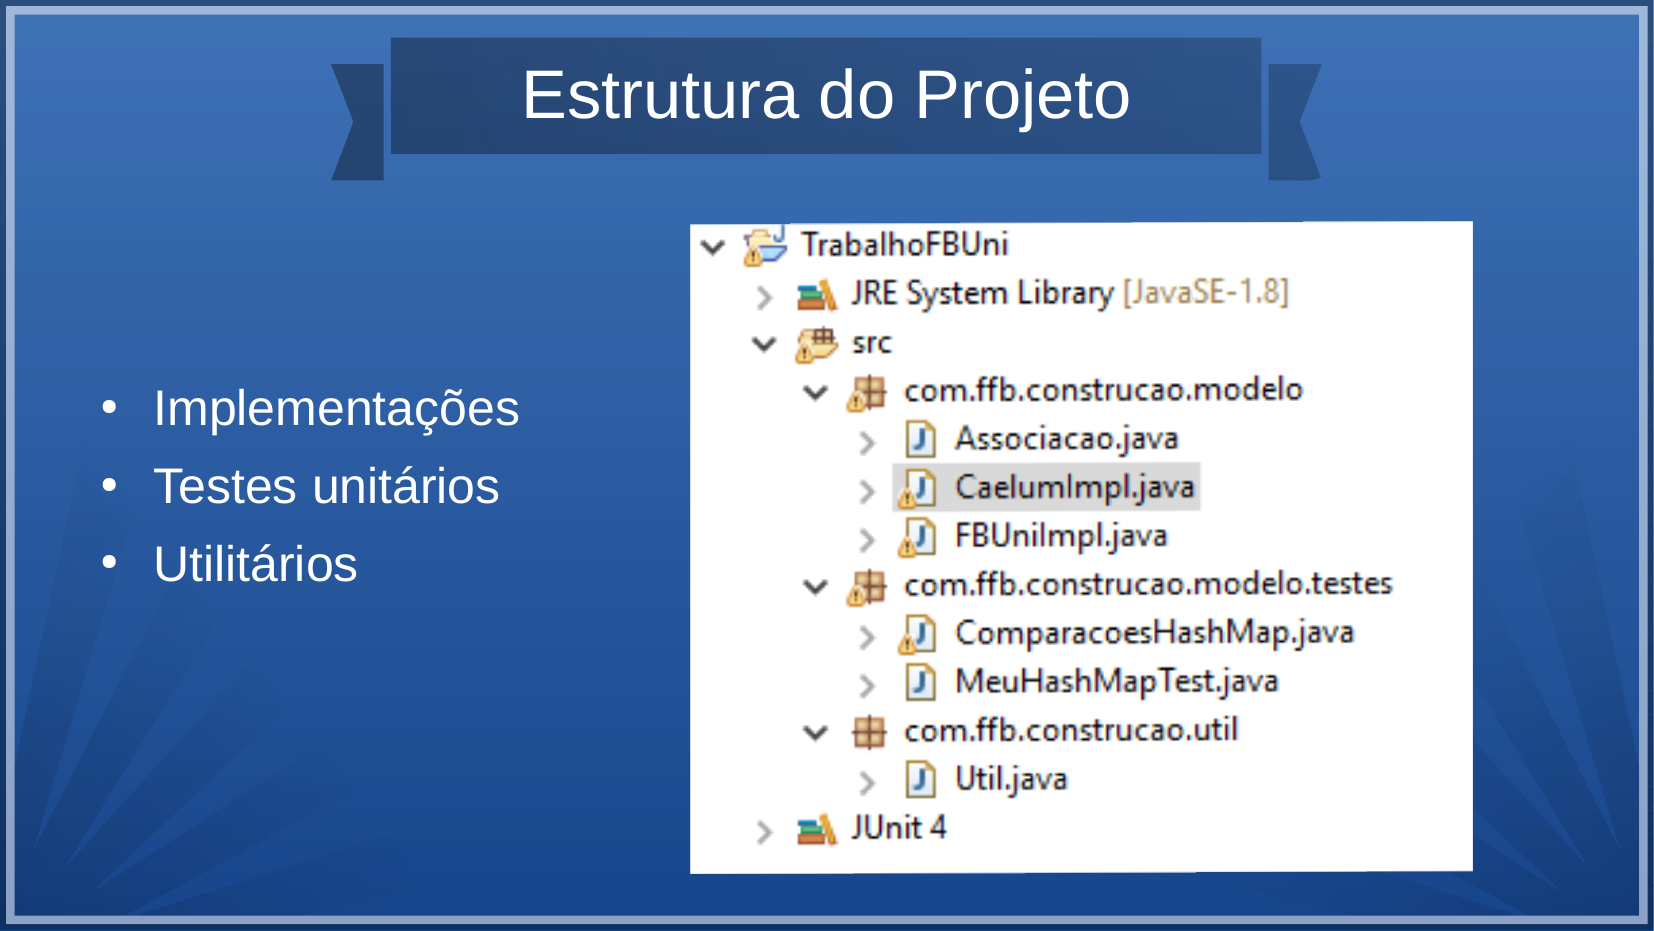

# Estrutura do Projeto
Implementações
Testes unitários
Utilitários